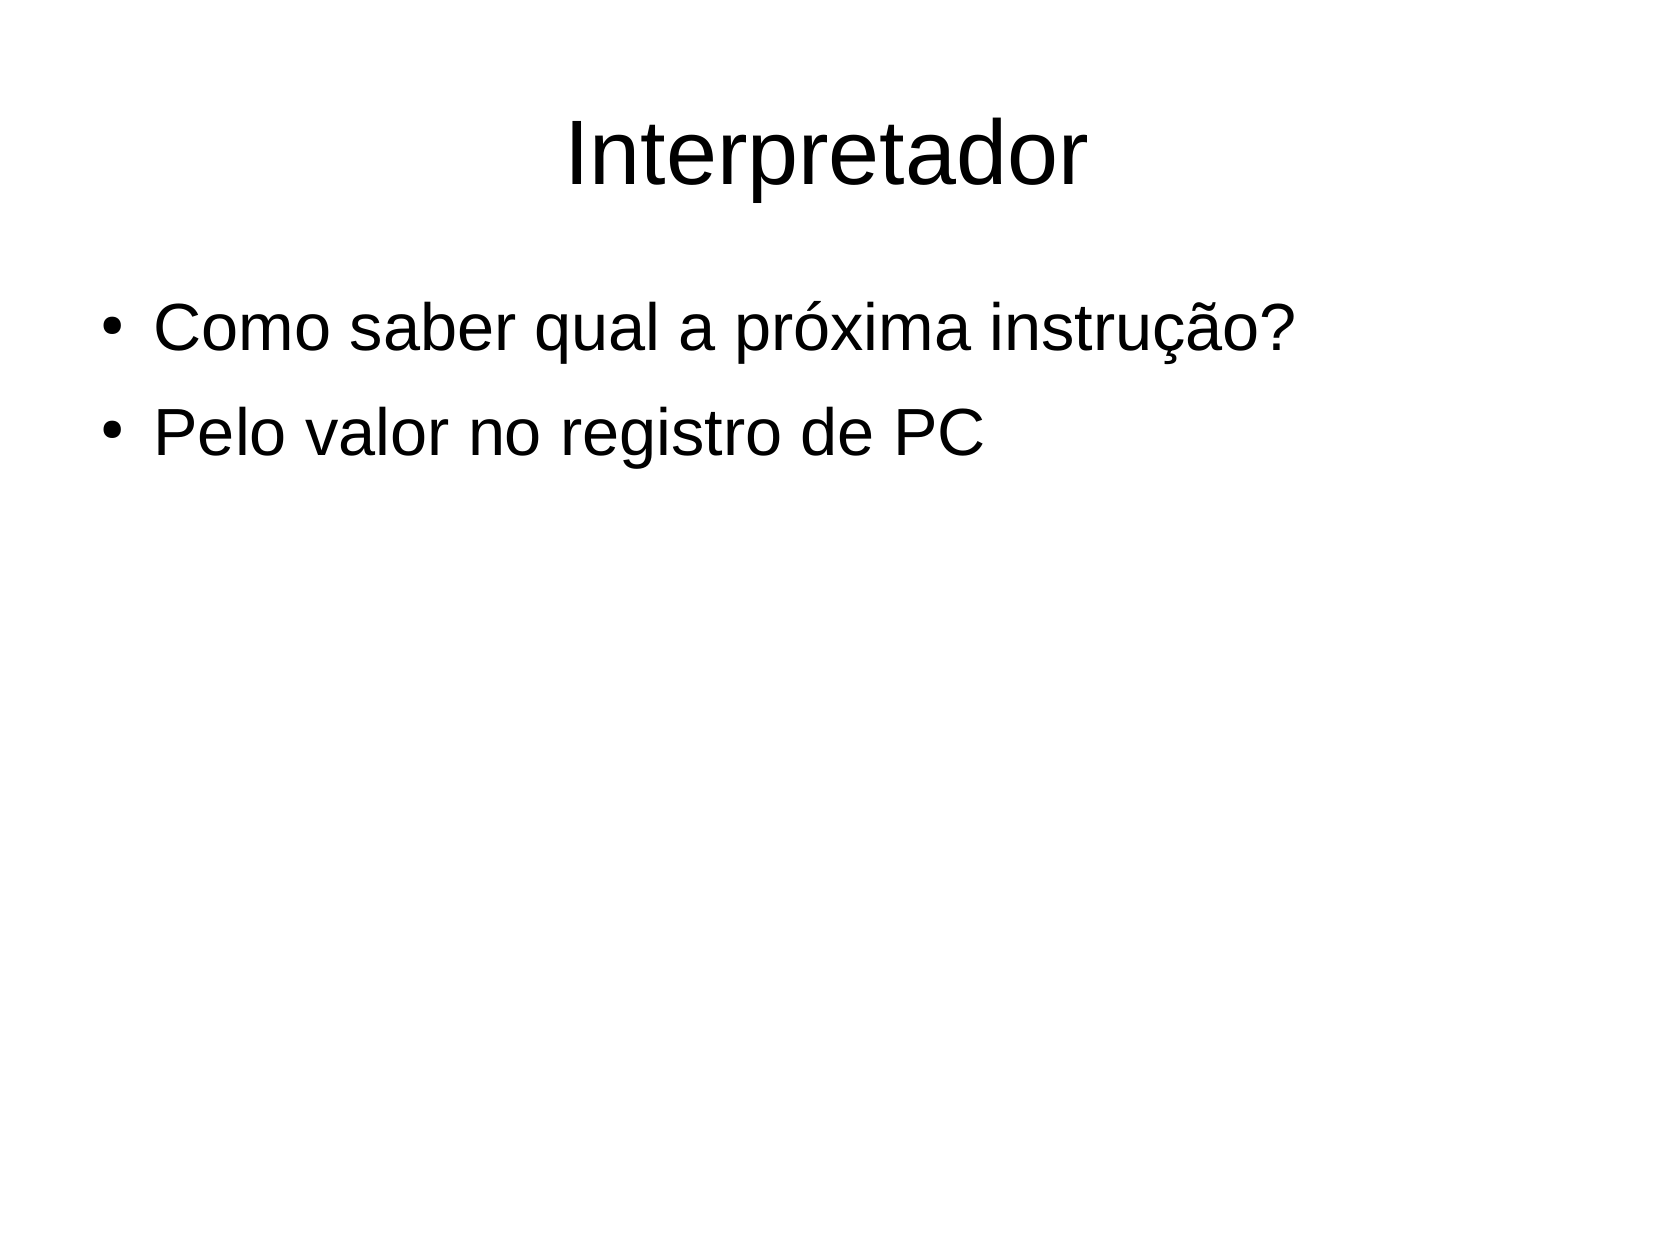

# Interpretador
Como saber qual a próxima instrução?
Pelo valor no registro de PC